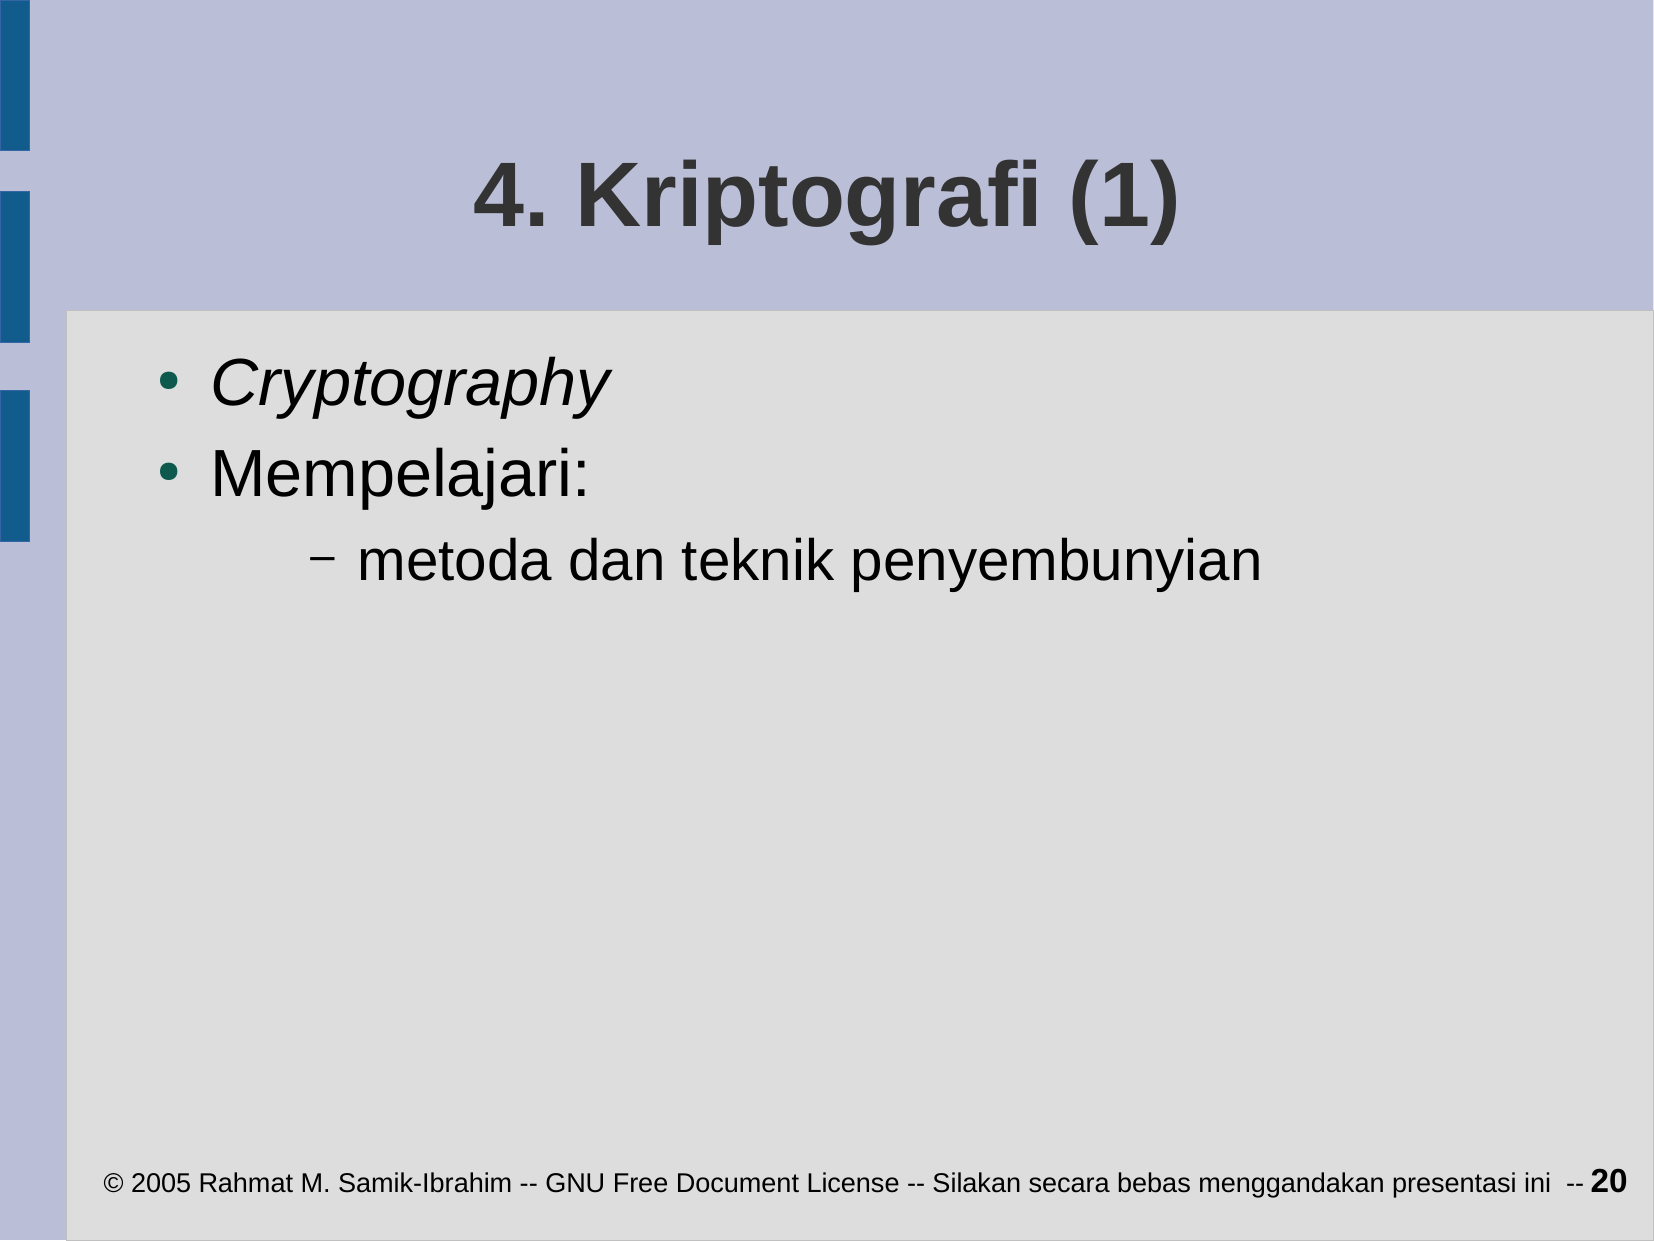

# 4. Kriptografi (1)
Cryptography
Mempelajari:
metoda dan teknik penyembunyian